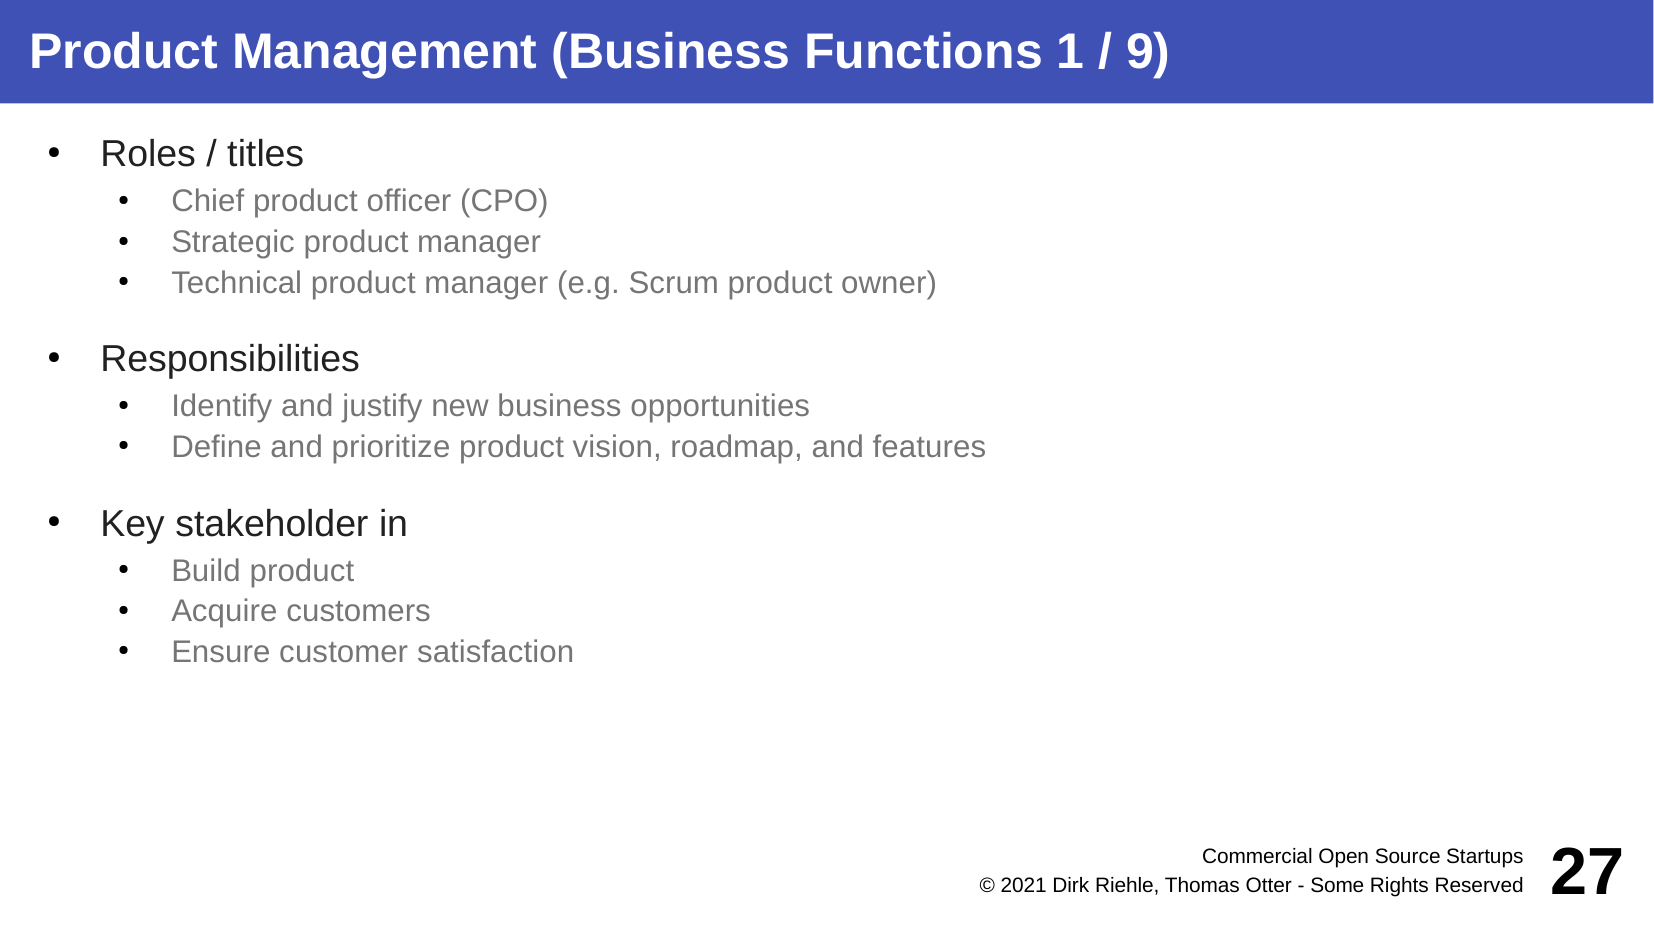

# Product Management (Business Functions 1 / 9)
Roles / titles
Chief product officer (CPO)
Strategic product manager
Technical product manager (e.g. Scrum product owner)
Responsibilities
Identify and justify new business opportunities
Define and prioritize product vision, roadmap, and features
Key stakeholder in
Build product
Acquire customers
Ensure customer satisfaction
Commercial Open Source Startups
27
© 2021 Dirk Riehle, Thomas Otter - Some Rights Reserved